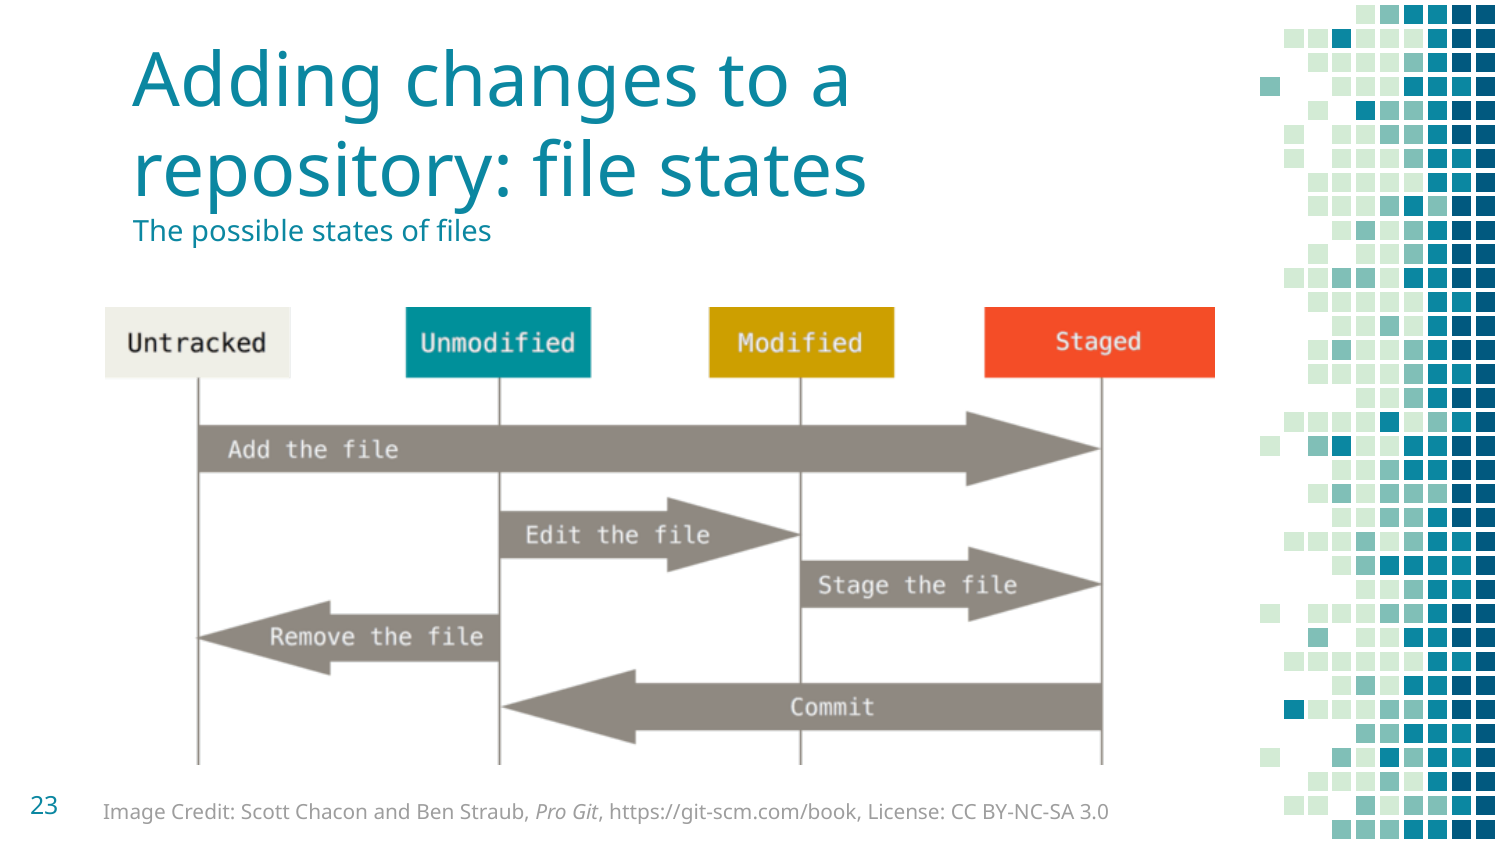

# Adding changes to a repository: file states The possible states of files
Image Credit: Scott Chacon and Ben Straub, Pro Git, https://git-scm.com/book, License: CC BY-NC-SA 3.0